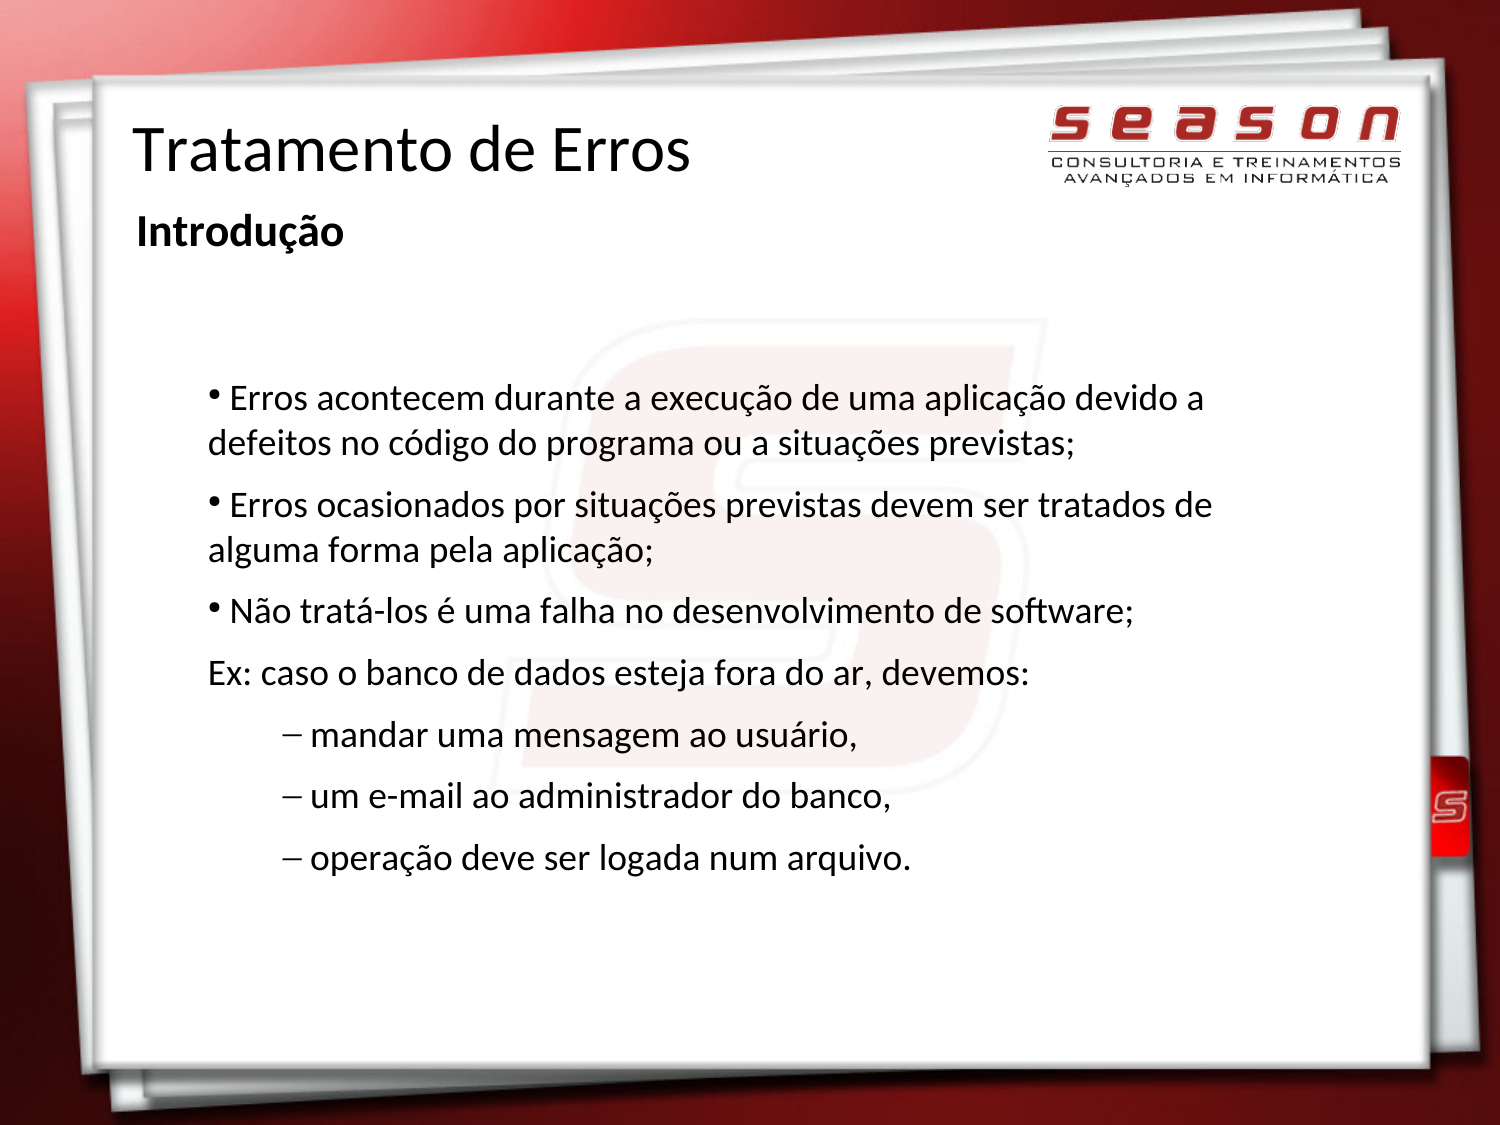

# Tratamento de Erros
Introdução
 Erros acontecem durante a execução de uma aplicação devido a defeitos no código do programa ou a situações previstas;
 Erros ocasionados por situações previstas devem ser tratados de alguma forma pela aplicação;
 Não tratá-los é uma falha no desenvolvimento de software;
Ex: caso o banco de dados esteja fora do ar, devemos:
 mandar uma mensagem ao usuário,
 um e-mail ao administrador do banco,
 operação deve ser logada num arquivo.